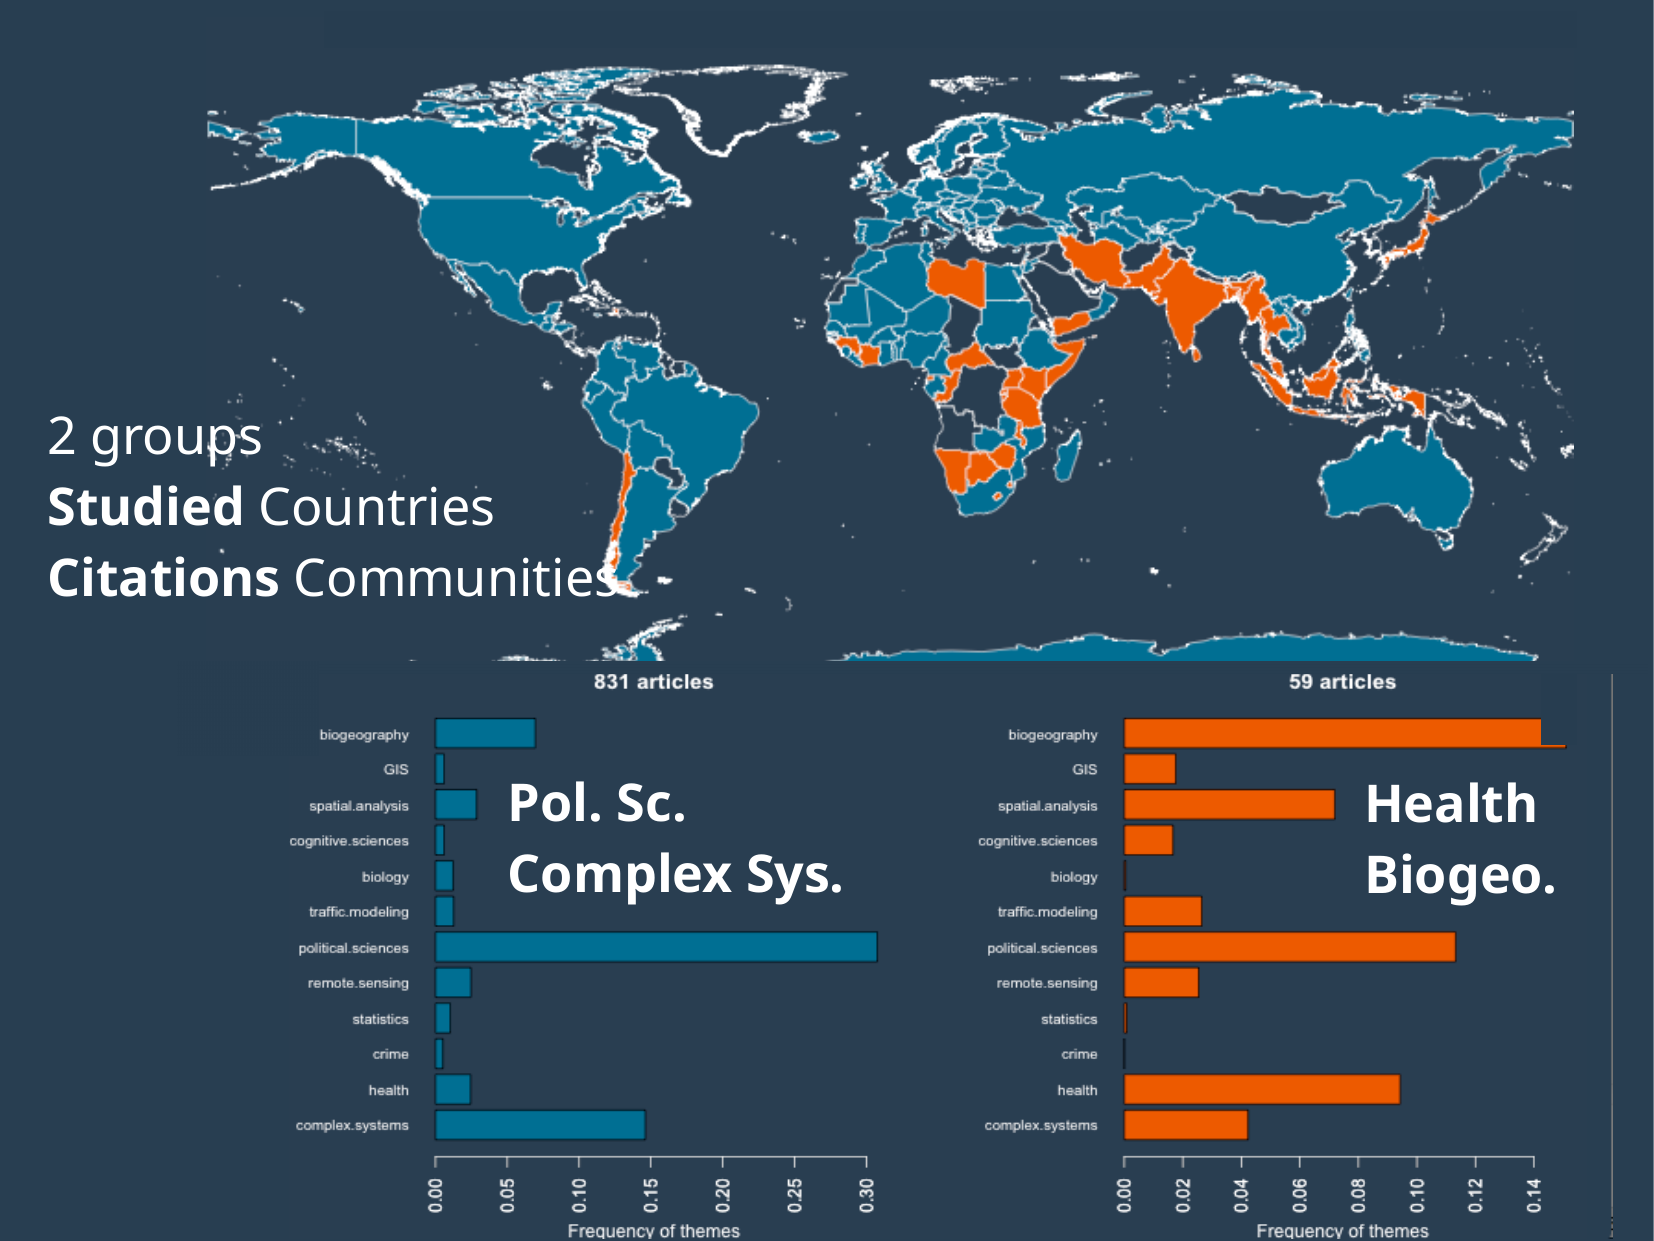

Declared Keywords (HC)
2 groups
Studied Countries
Citations Communities
Pol. Sc.
Complex Sys.
Health
Biogeo.